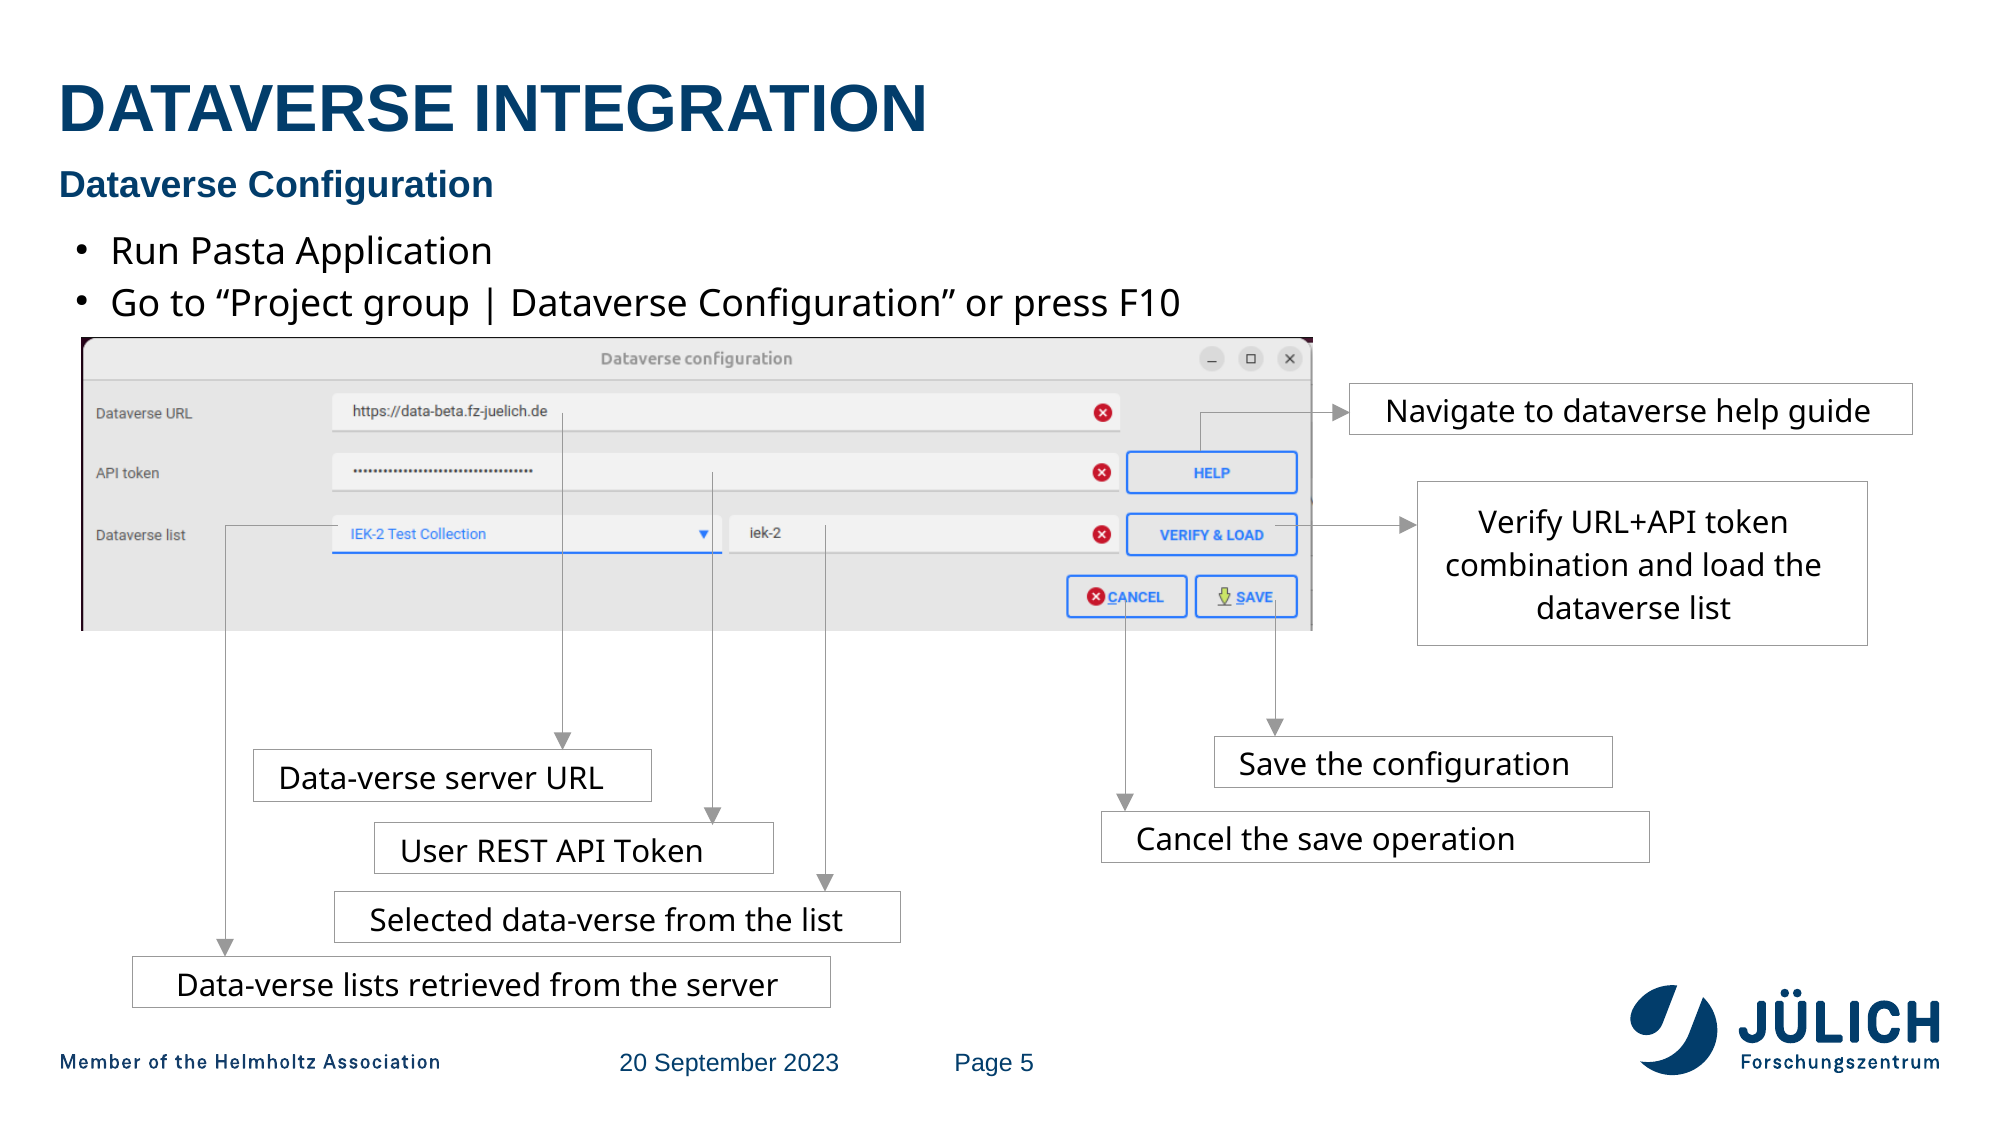

# Dataverse integration
Dataverse Configuration
Run Pasta Application
Go to “Project group | Dataverse Configuration” or press F10
Navigate to dataverse help guide
Verify URL+API token combination and load the dataverse list
Save the configuration
Data-verse server URL
Cancel the save operation
User REST API Token
Selected data-verse from the list
Data-verse lists retrieved from the server
20 September 2023
Page